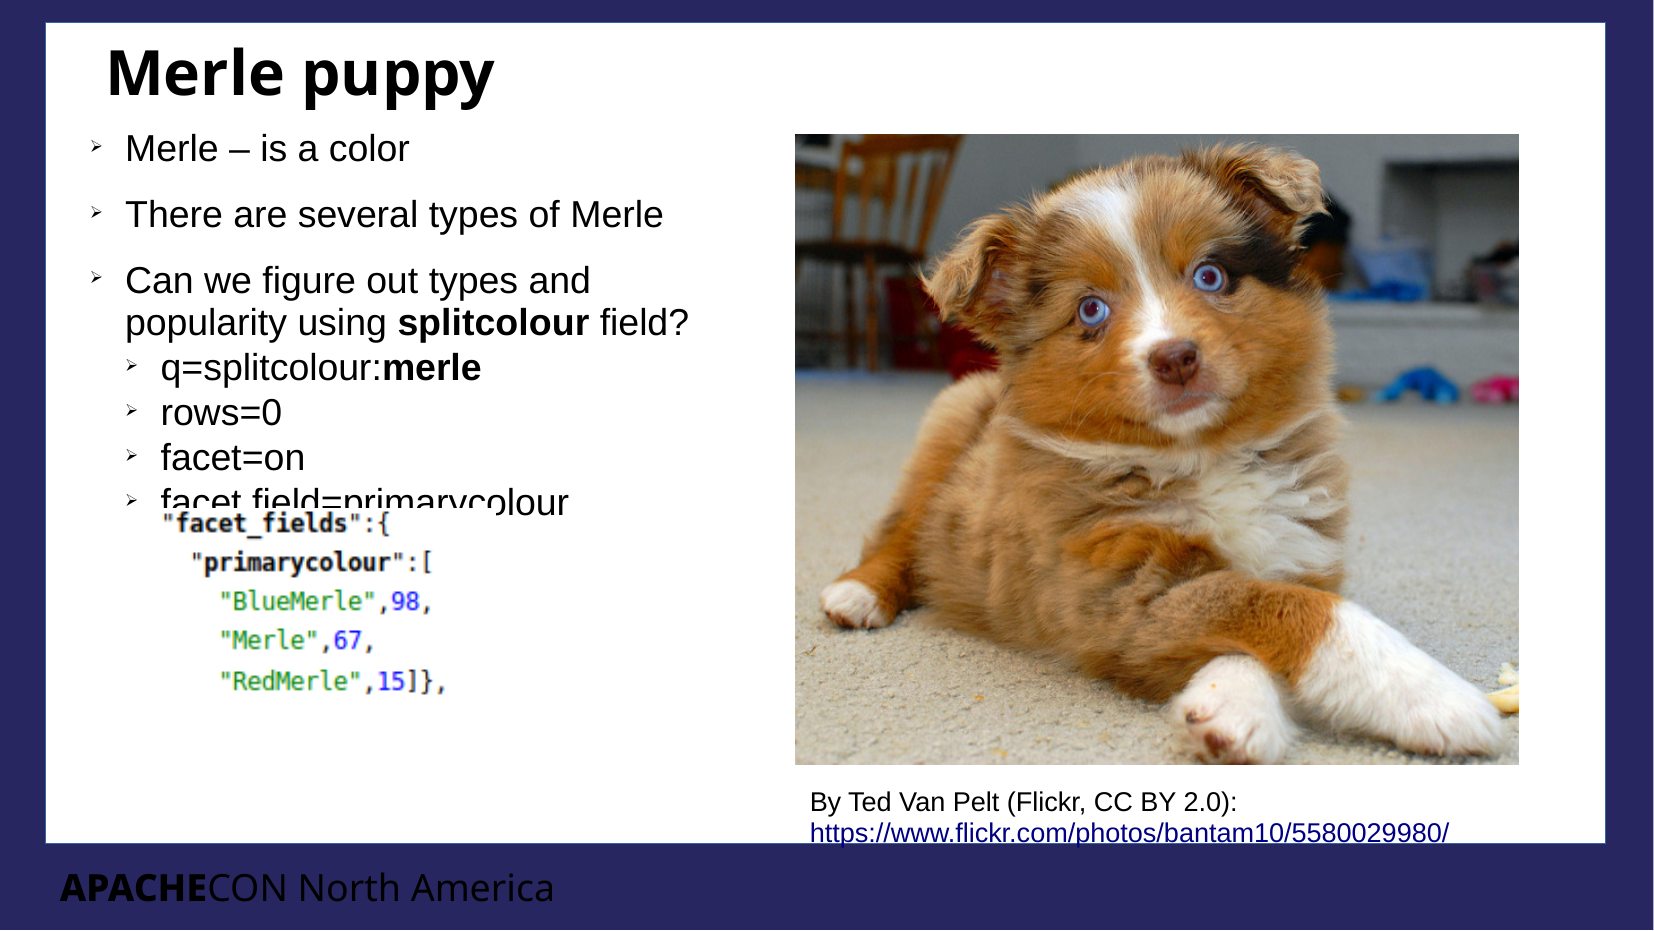

# Merle puppy
Merle – is a color
There are several types of Merle
Can we figure out types and popularity using splitcolour field?
q=splitcolour:merle
rows=0
facet=on
facet.field=primarycolour
facet.mincount=1
By Ted Van Pelt (Flickr, CC BY 2.0):
https://www.flickr.com/photos/bantam10/5580029980/